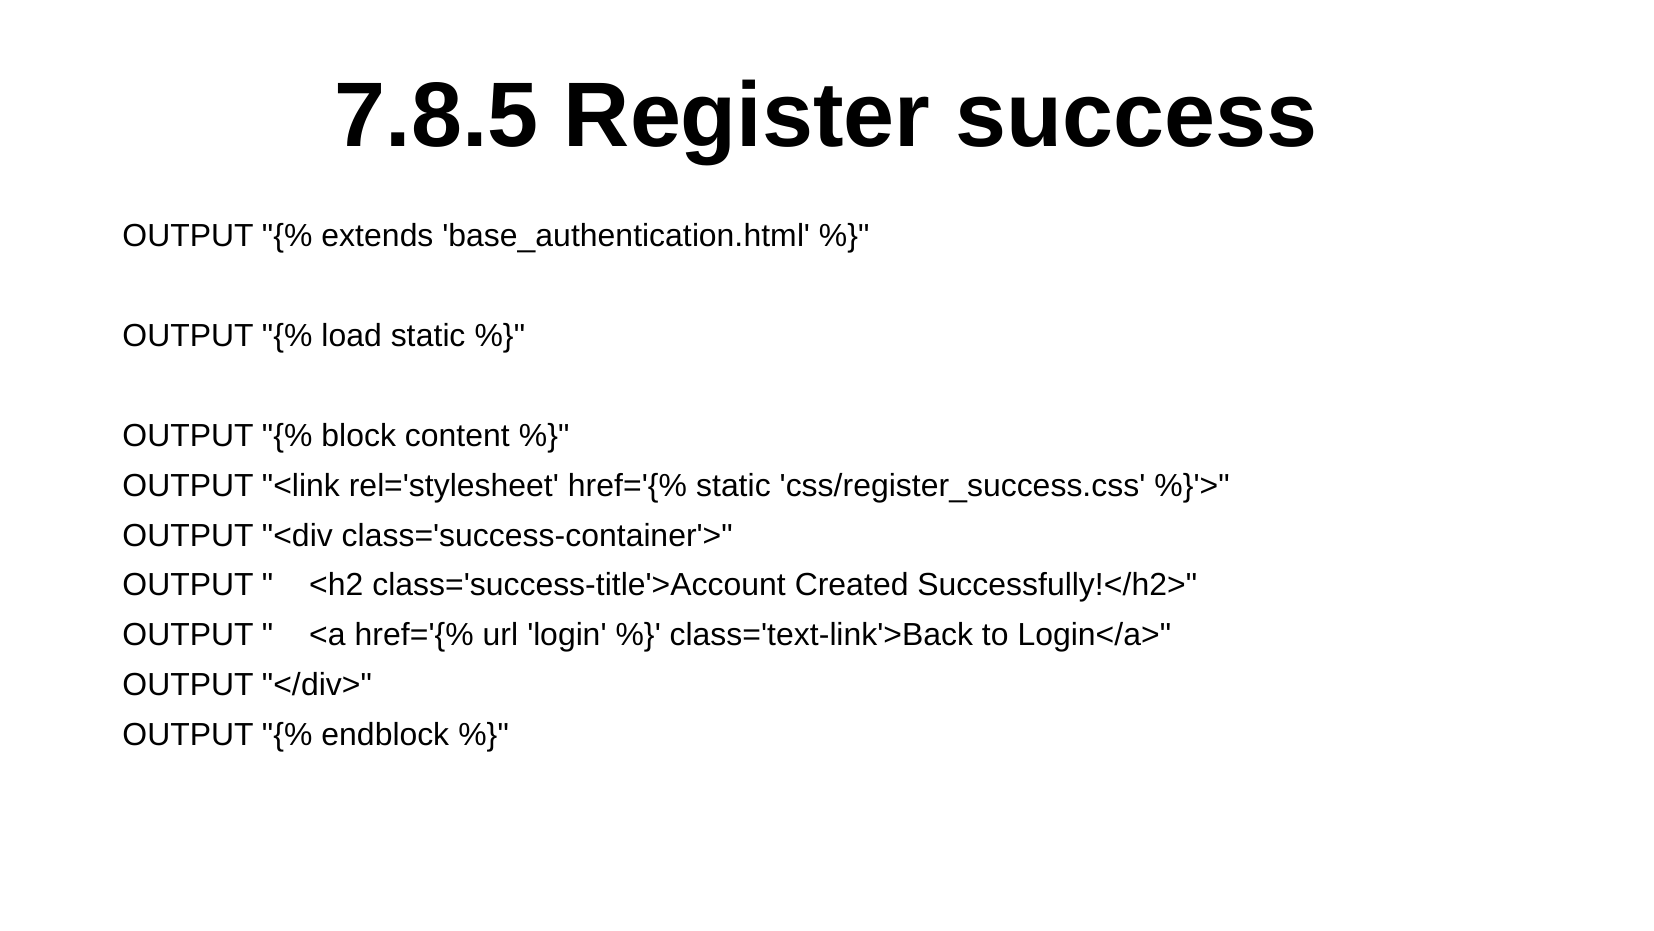

# 7.8.5 Register success
OUTPUT "{% extends 'base_authentication.html' %}"
OUTPUT "{% load static %}"
OUTPUT "{% block content %}"
OUTPUT "<link rel='stylesheet' href='{% static 'css/register_success.css' %}'>"
OUTPUT "<div class='success-container'>"
OUTPUT " <h2 class='success-title'>Account Created Successfully!</h2>"
OUTPUT " <a href='{% url 'login' %}' class='text-link'>Back to Login</a>"
OUTPUT "</div>"
OUTPUT "{% endblock %}"